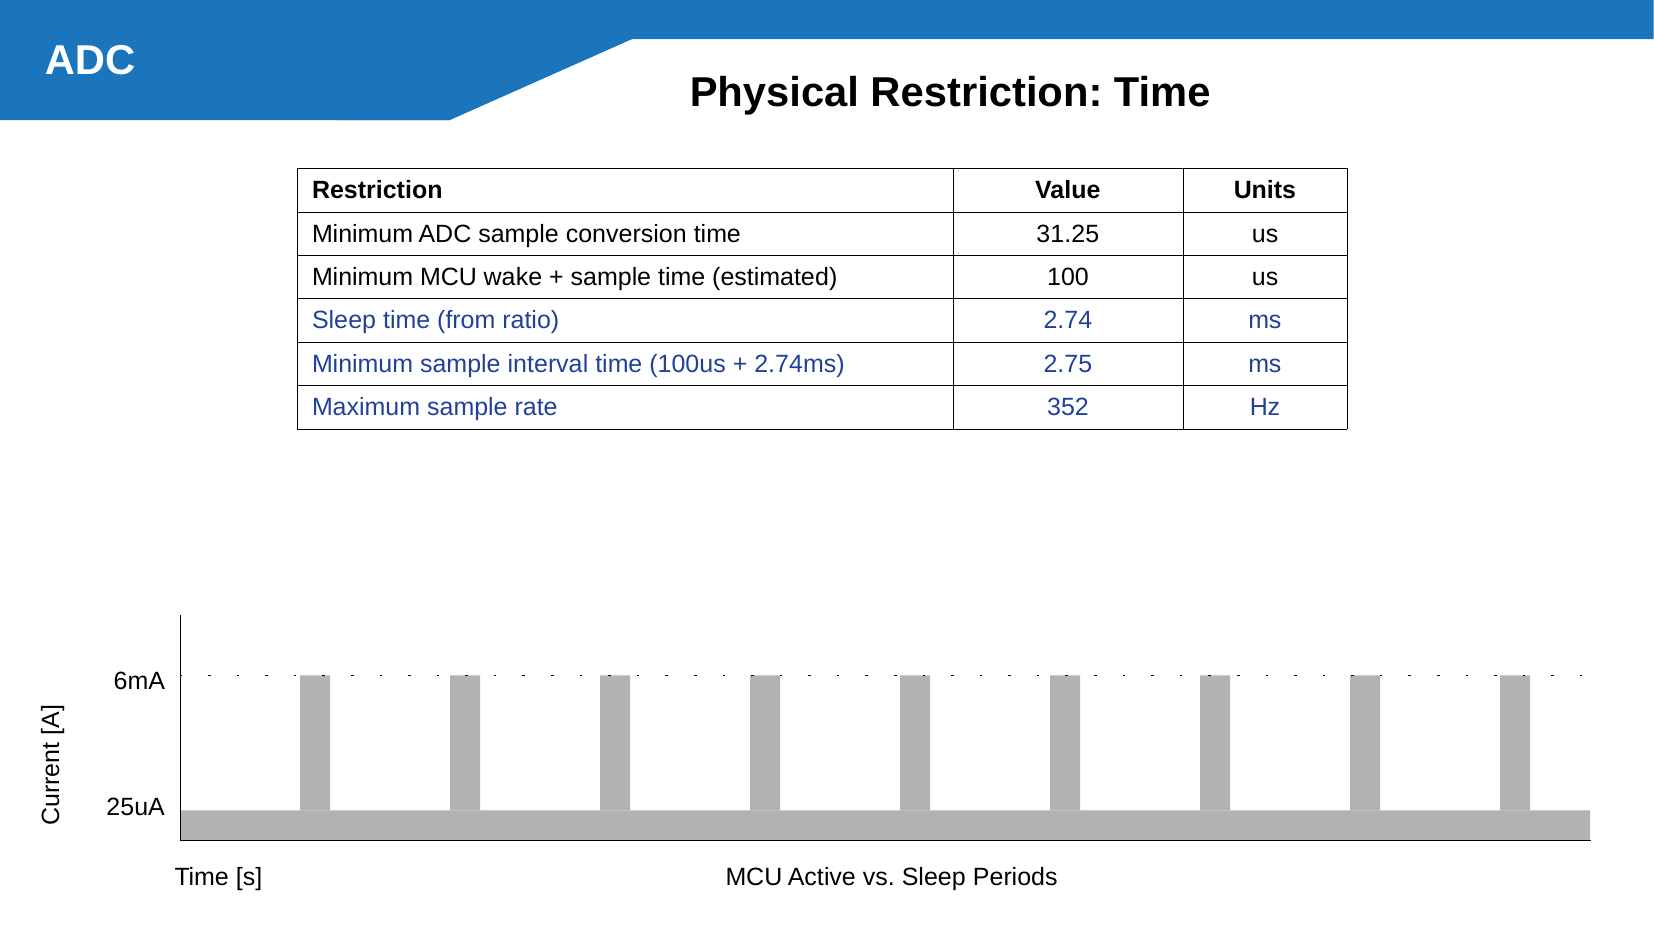

ADC
Physical Restriction: Time
| Restriction | Value | Units |
| --- | --- | --- |
| Minimum ADC sample conversion time | 31.25 | us |
| Minimum MCU wake + sample time (estimated) | 100 | us |
| Sleep time (from ratio) | 2.74 | ms |
| Minimum sample interval time (100us + 2.74ms) | 2.75 | ms |
| Maximum sample rate | 352 | Hz |
6mA
Current [A]
25uA
Time [s]
MCU Active vs. Sleep Periods